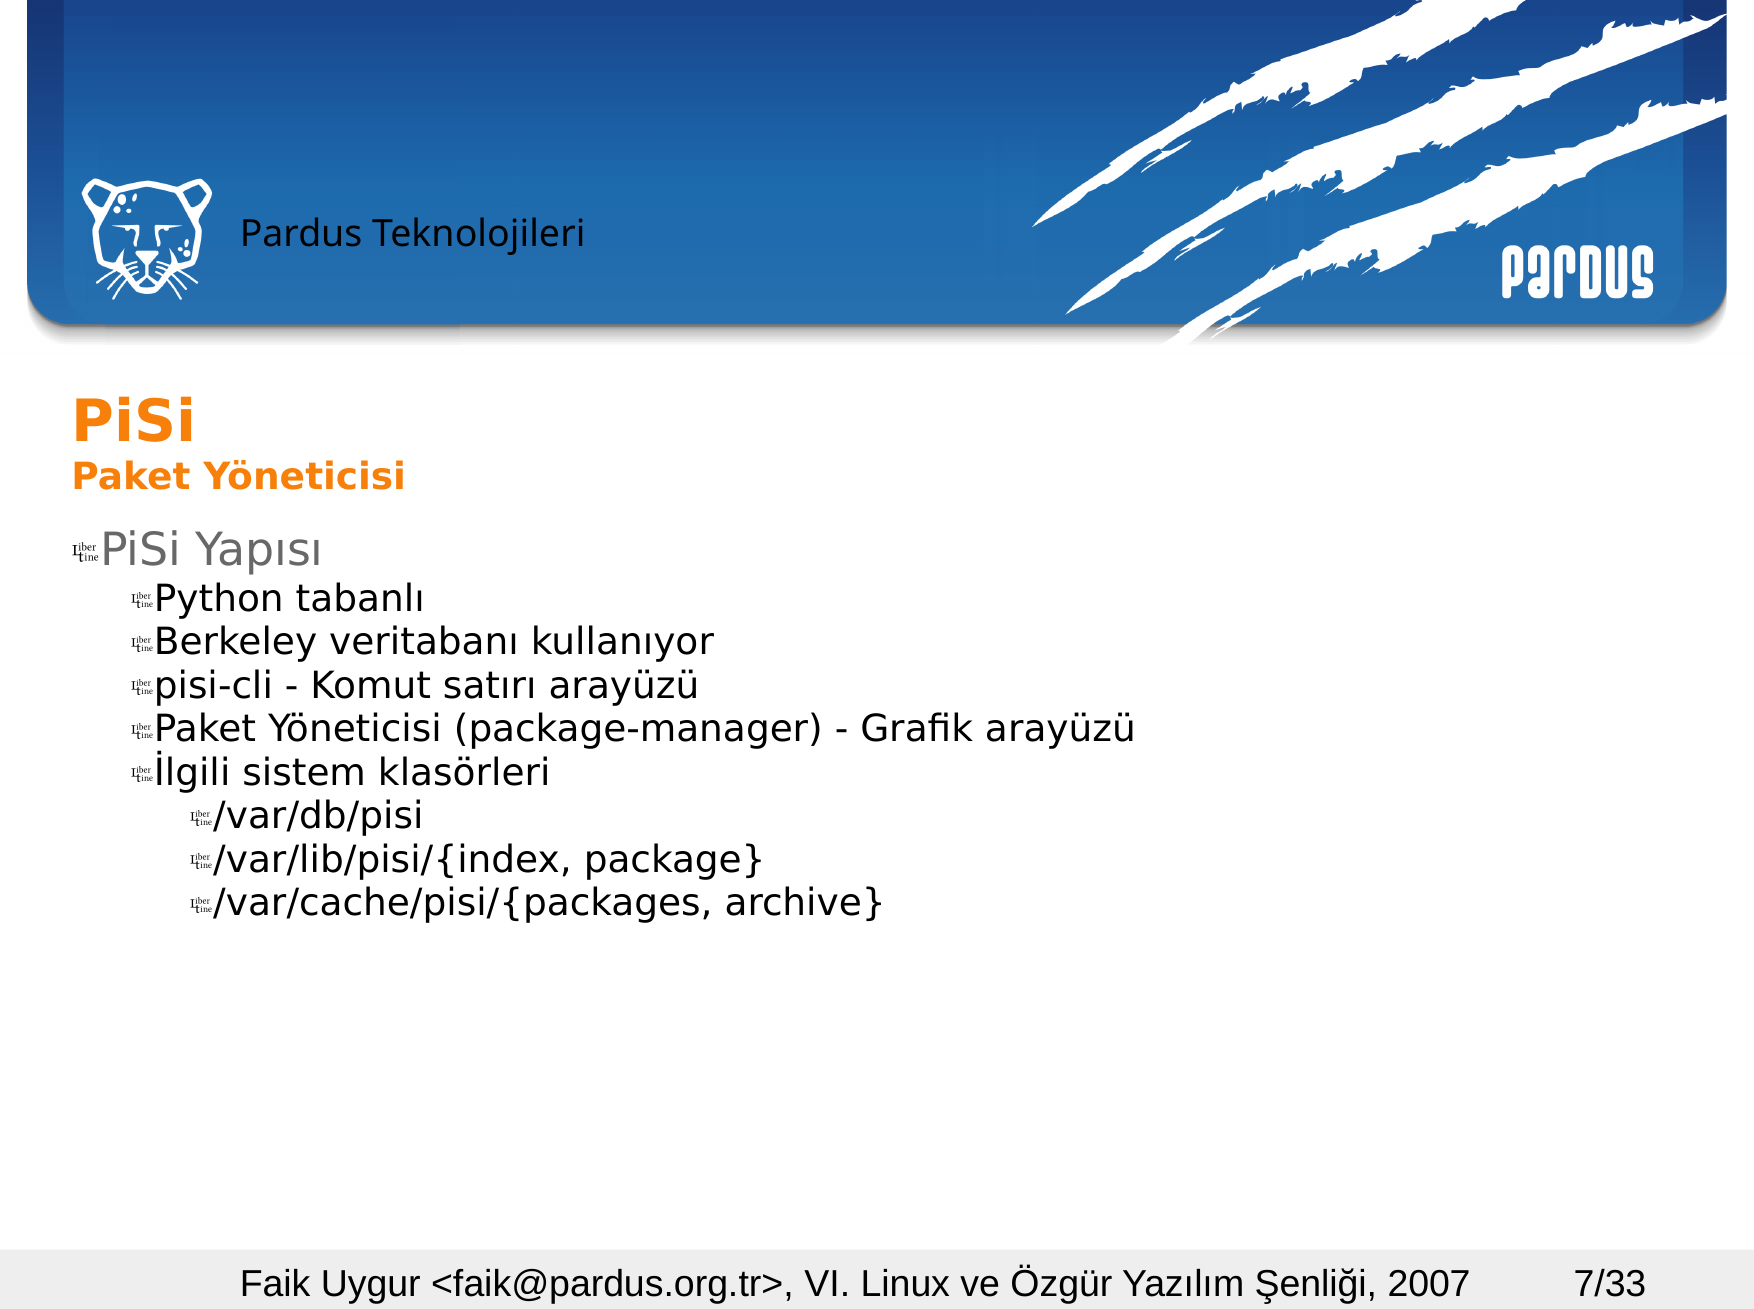

PiSi
Paket Yöneticisi
PiSi Yapısı
Python tabanlı
Berkeley veritabanı kullanıyor
pisi-cli - Komut satırı arayüzü
Paket Yöneticisi (package-manager) - Grafik arayüzü
İlgili sistem klasörleri
/var/db/pisi
/var/lib/pisi/{index, package}
/var/cache/pisi/{packages, archive}